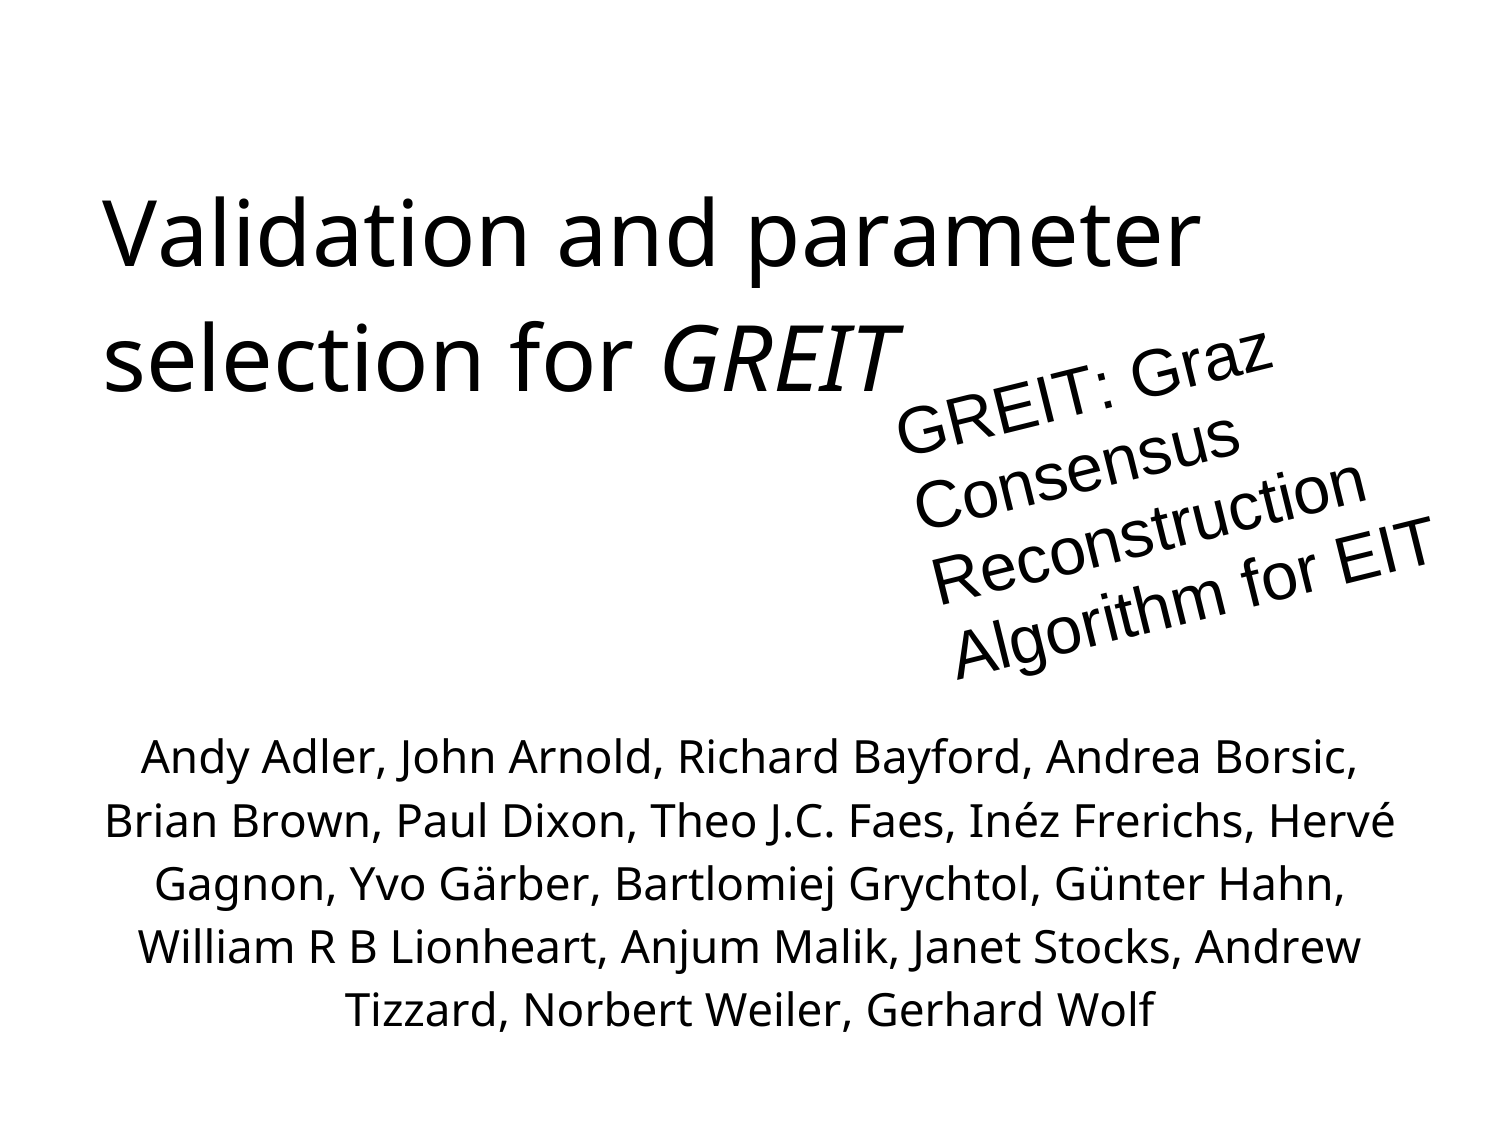

# Validation and parameter selection for GREIT
GREIT: Graz Consensus Reconstruction Algorithm for EIT
Andy Adler, John Arnold, Richard Bayford, Andrea Borsic, Brian Brown, Paul Dixon, Theo J.C. Faes, Inéz Frerichs, Hervé Gagnon, Yvo Gärber, Bartlomiej Grychtol, Günter Hahn, William R B Lionheart, Anjum Malik, Janet Stocks, Andrew Tizzard, Norbert Weiler, Gerhard Wolf